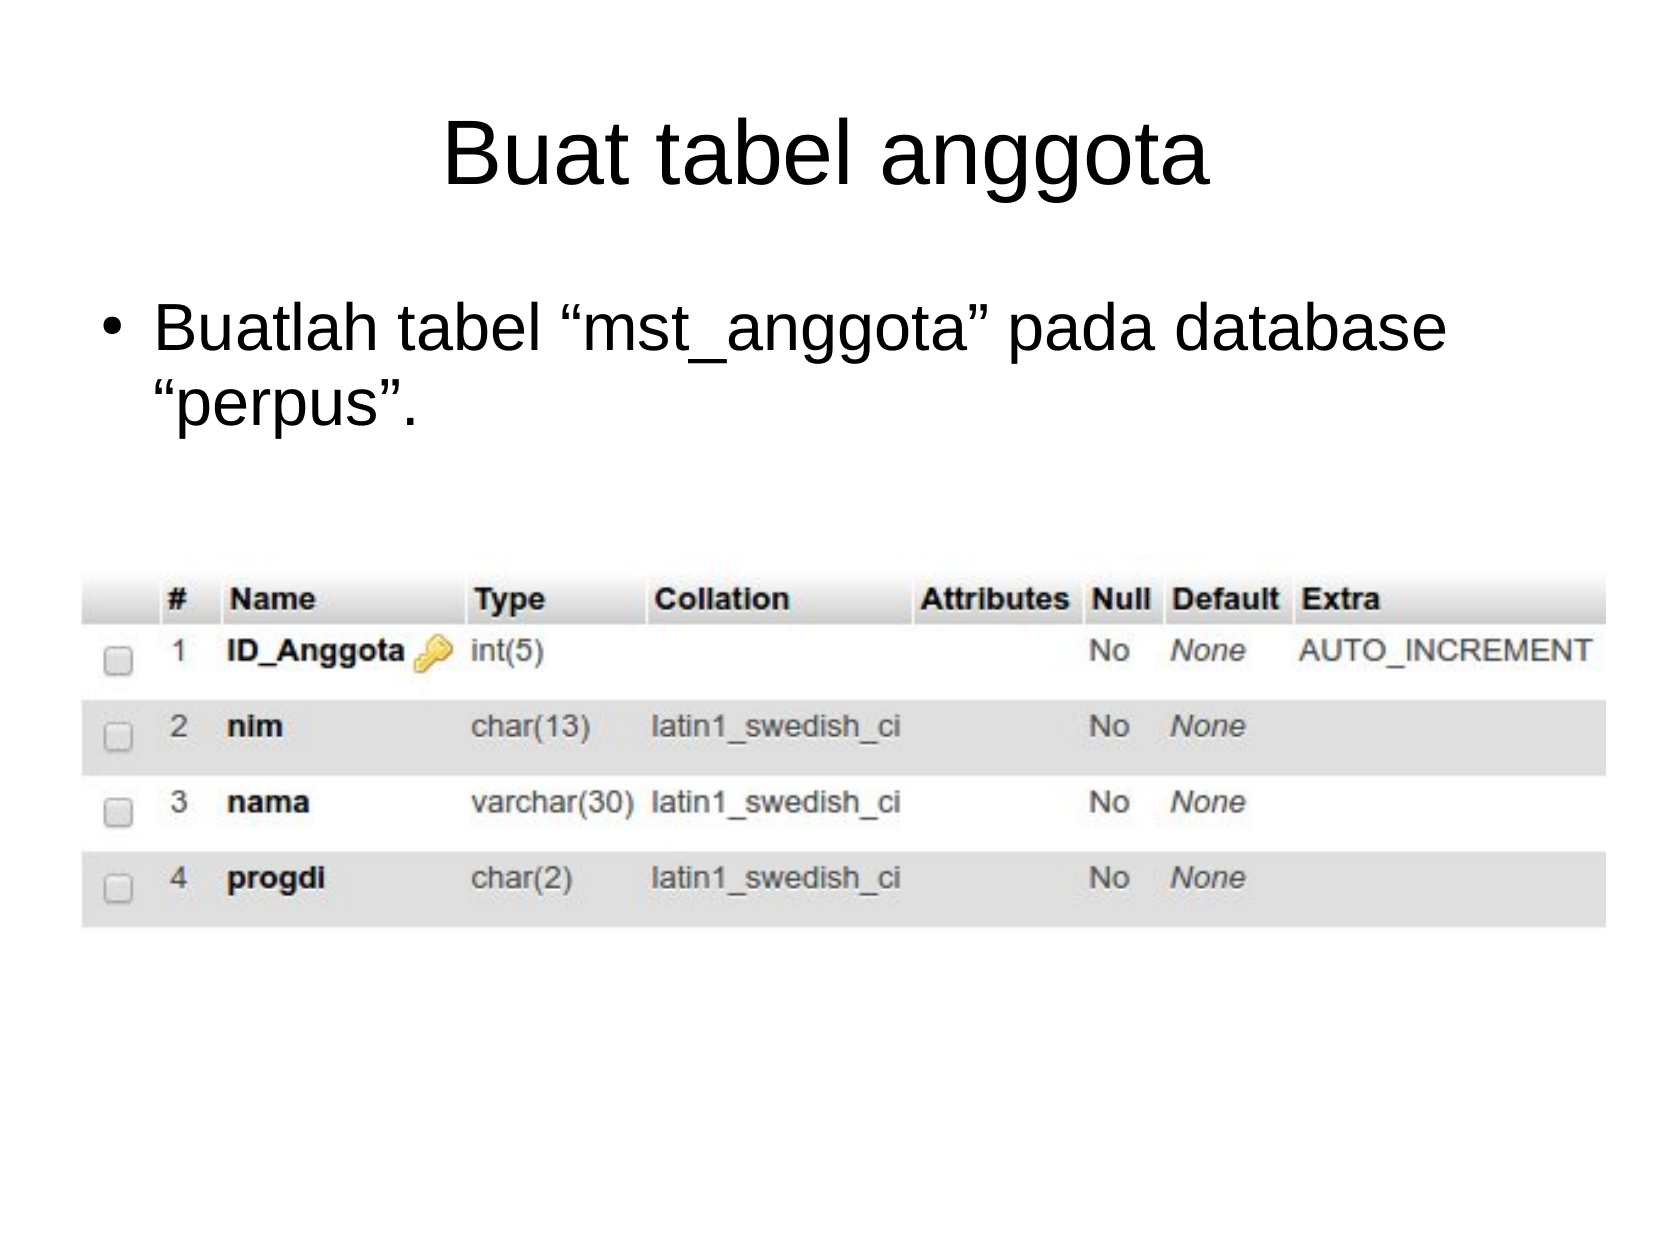

# Buat tabel anggota
Buatlah tabel “mst_anggota” pada database “perpus”.